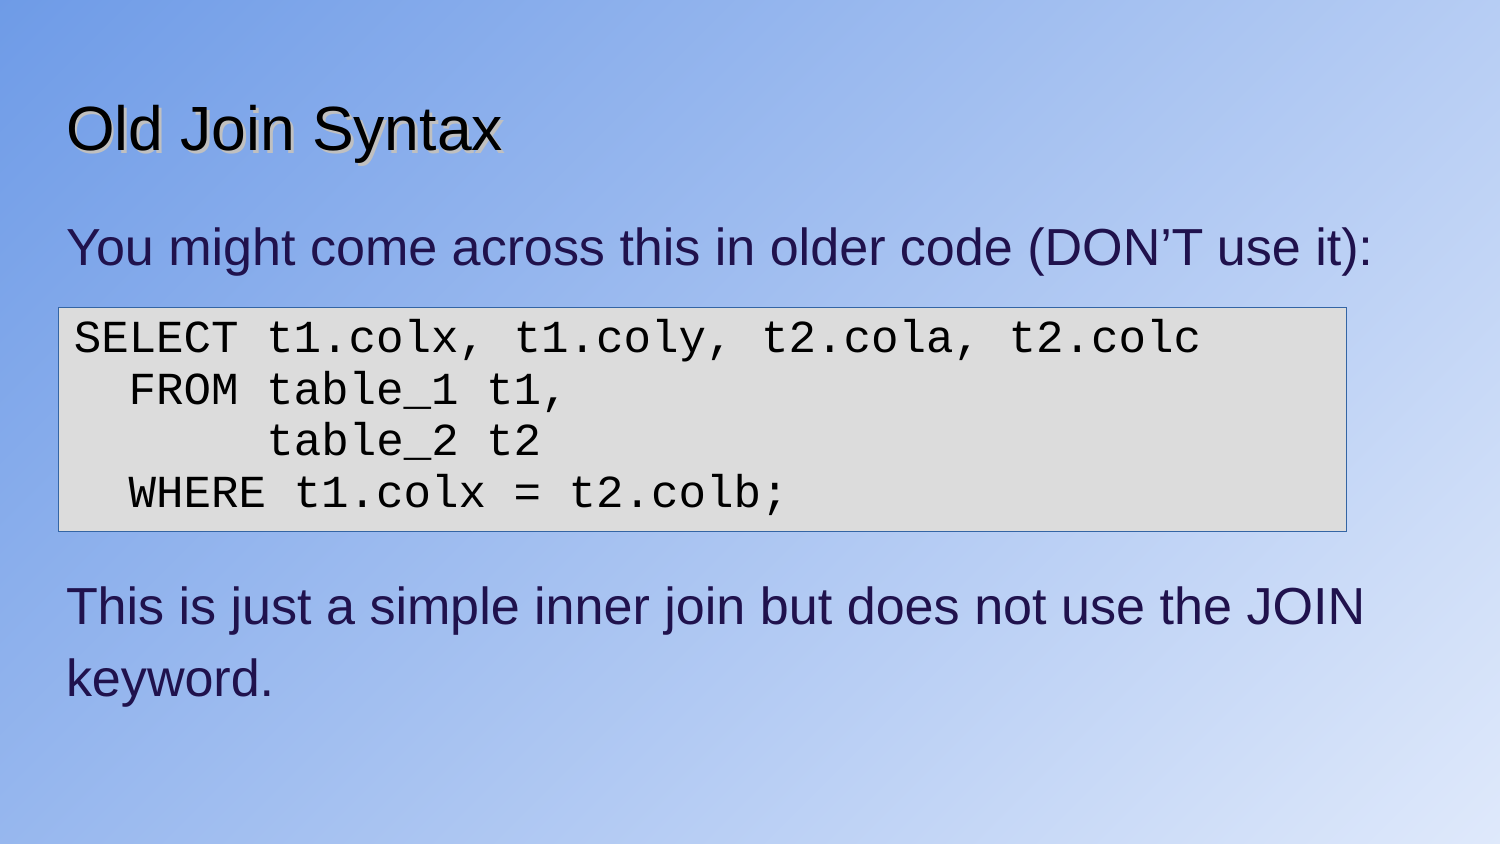

# Old Join Syntax
You might come across this in older code (DON’T use it):
This is just a simple inner join but does not use the JOIN keyword.
SELECT t1.colx, t1.coly, t2.cola, t2.colc
 FROM table_1 t1,
 table_2 t2
 WHERE t1.colx = t2.colb;